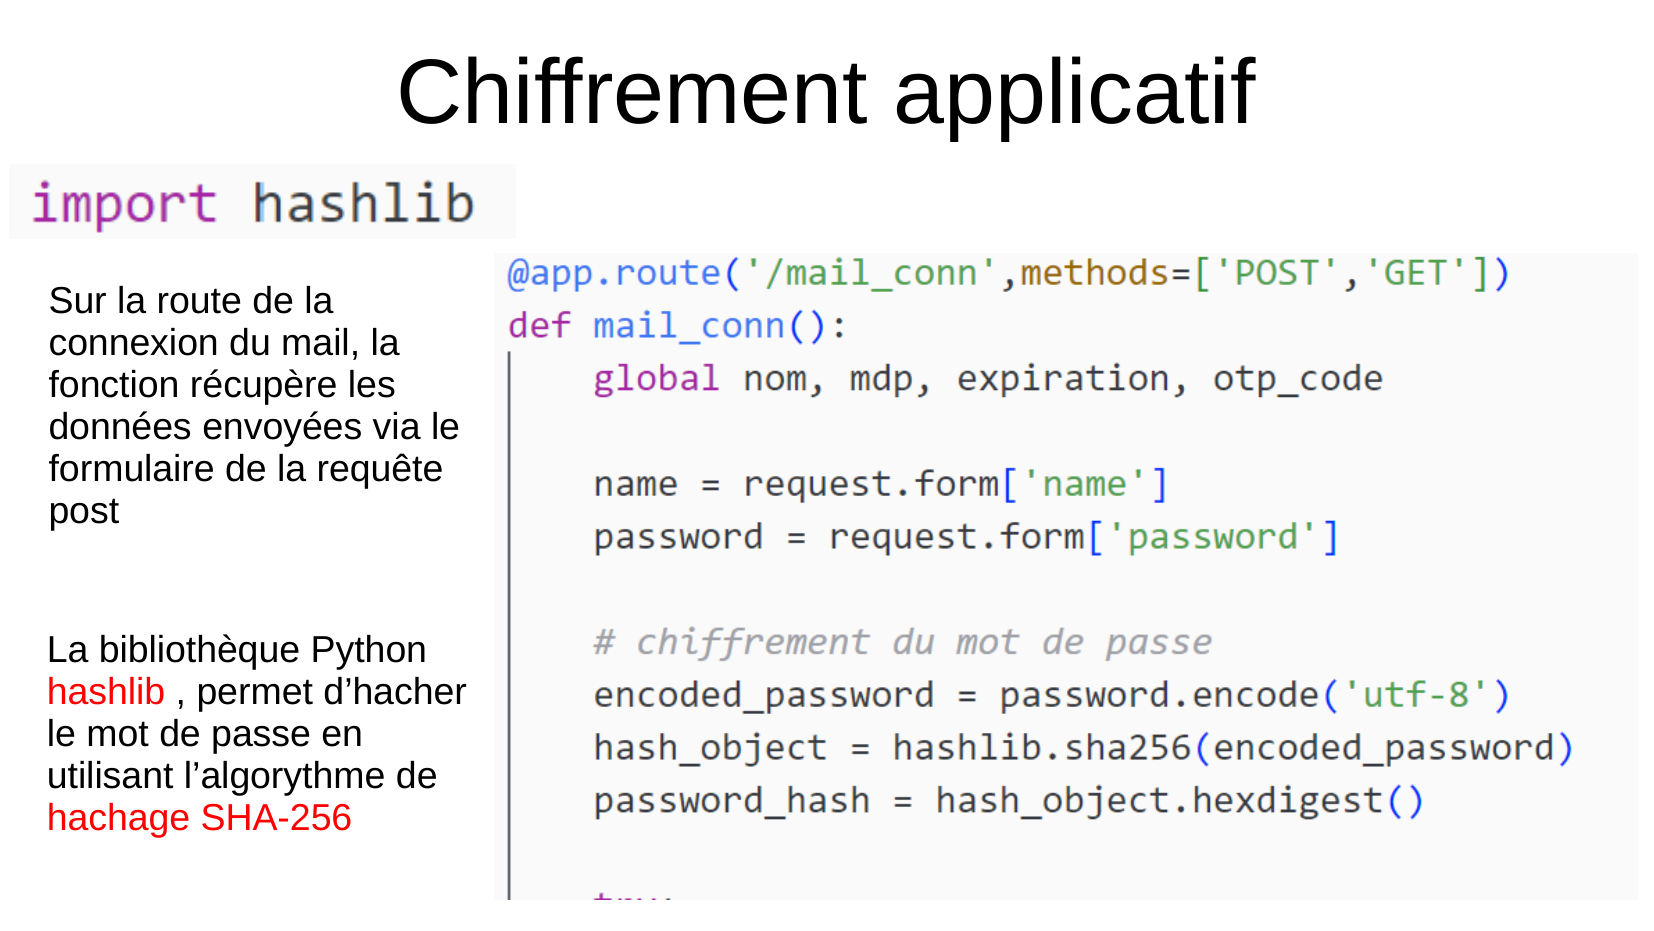

Chiffrement applicatif
Sur la route de la connexion du mail, la fonction récupère les données envoyées via le formulaire de la requête post
La bibliothèque Python hashlib , permet d’hacher le mot de passe en utilisant l’algorythme de hachage SHA-256